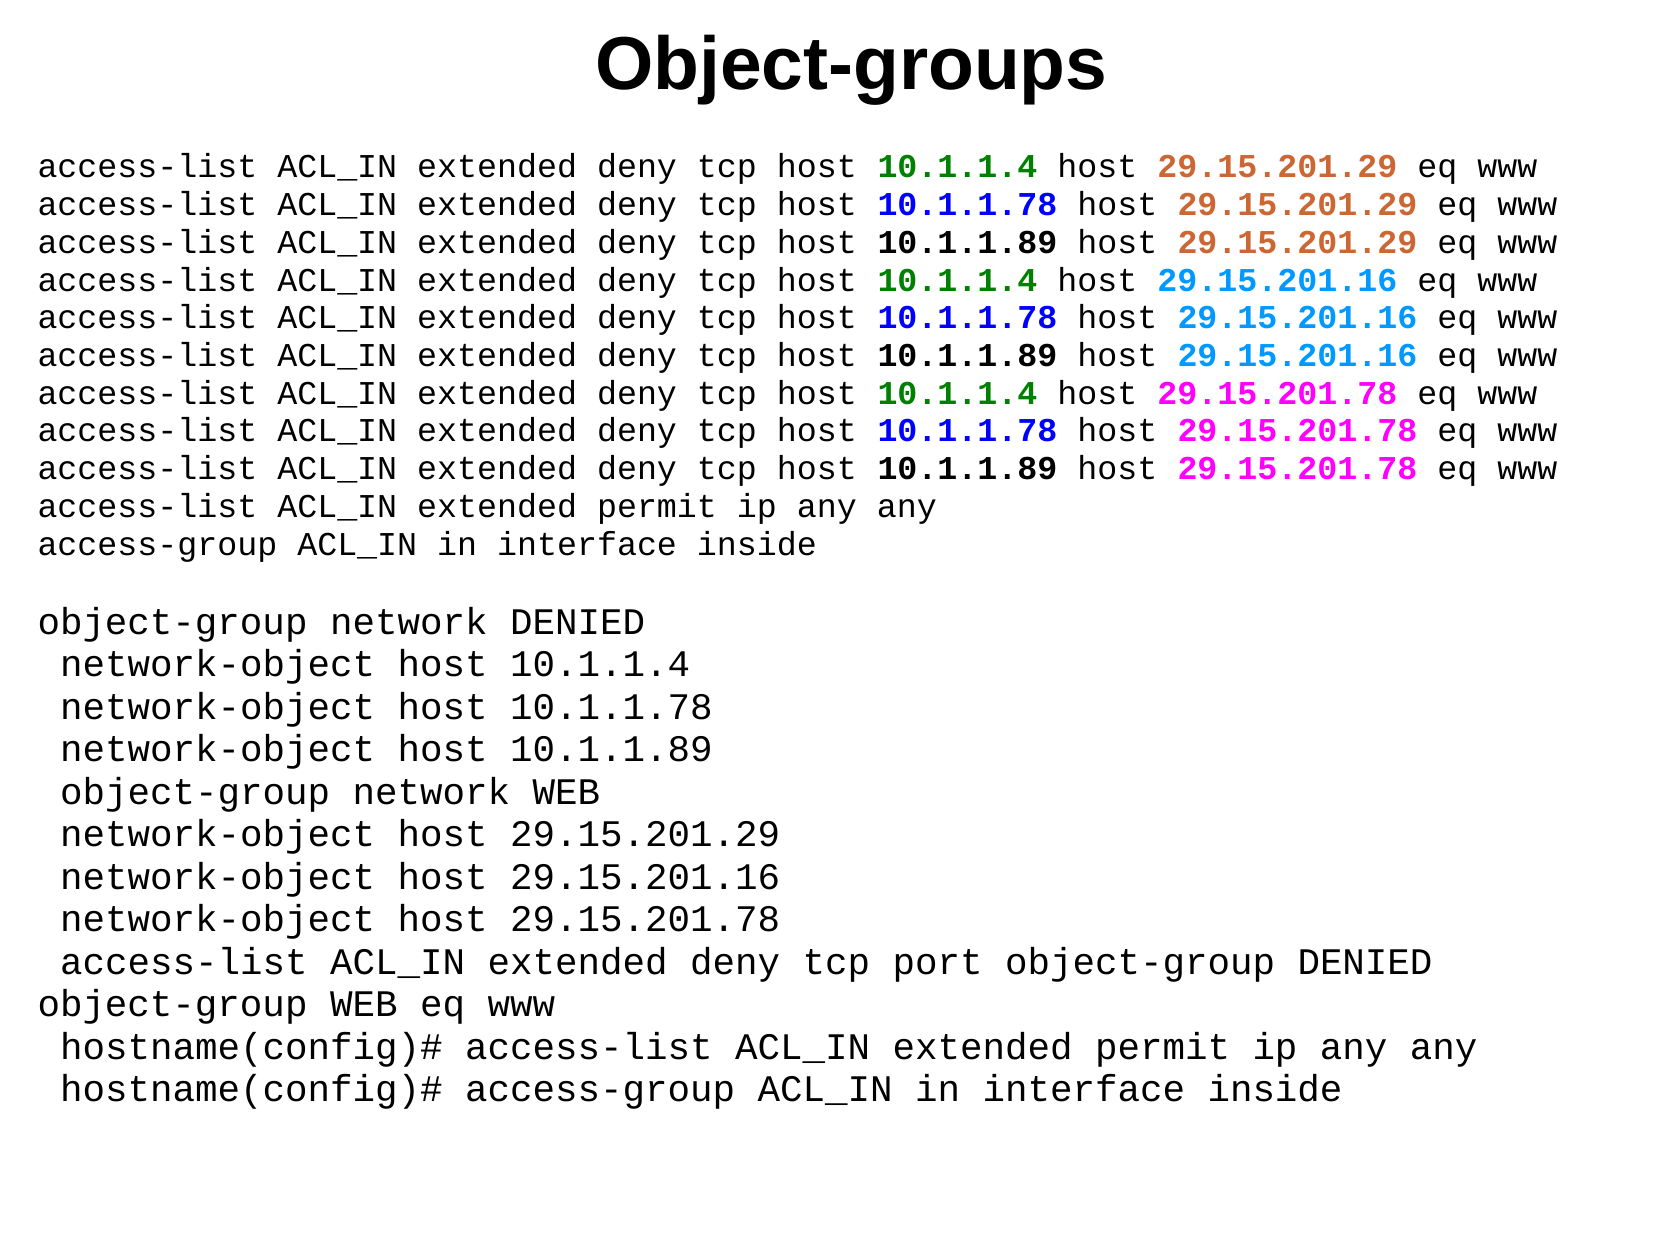

Object-groups
# access-list ACL_IN extended deny tcp host 10.1.1.4 host 29.15.201.29 eq www
access-list ACL_IN extended deny tcp host 10.1.1.78 host 29.15.201.29 eq www
access-list ACL_IN extended deny tcp host 10.1.1.89 host 29.15.201.29 eq www
access-list ACL_IN extended deny tcp host 10.1.1.4 host 29.15.201.16 eq www
access-list ACL_IN extended deny tcp host 10.1.1.78 host 29.15.201.16 eq www
access-list ACL_IN extended deny tcp host 10.1.1.89 host 29.15.201.16 eq www
access-list ACL_IN extended deny tcp host 10.1.1.4 host 29.15.201.78 eq www
access-list ACL_IN extended deny tcp host 10.1.1.78 host 29.15.201.78 eq www
access-list ACL_IN extended deny tcp host 10.1.1.89 host 29.15.201.78 eq www
access-list ACL_IN extended permit ip any any
access-group ACL_IN in interface inside
object-group network DENIED
 network-object host 10.1.1.4
 network-object host 10.1.1.78
 network-object host 10.1.1.89
 object-group network WEB
 network-object host 29.15.201.29
 network-object host 29.15.201.16
 network-object host 29.15.201.78
 access-list ACL_IN extended deny tcp port object-group DENIED
object-group WEB eq www
 hostname(config)# access-list ACL_IN extended permit ip any any
 hostname(config)# access-group ACL_IN in interface inside